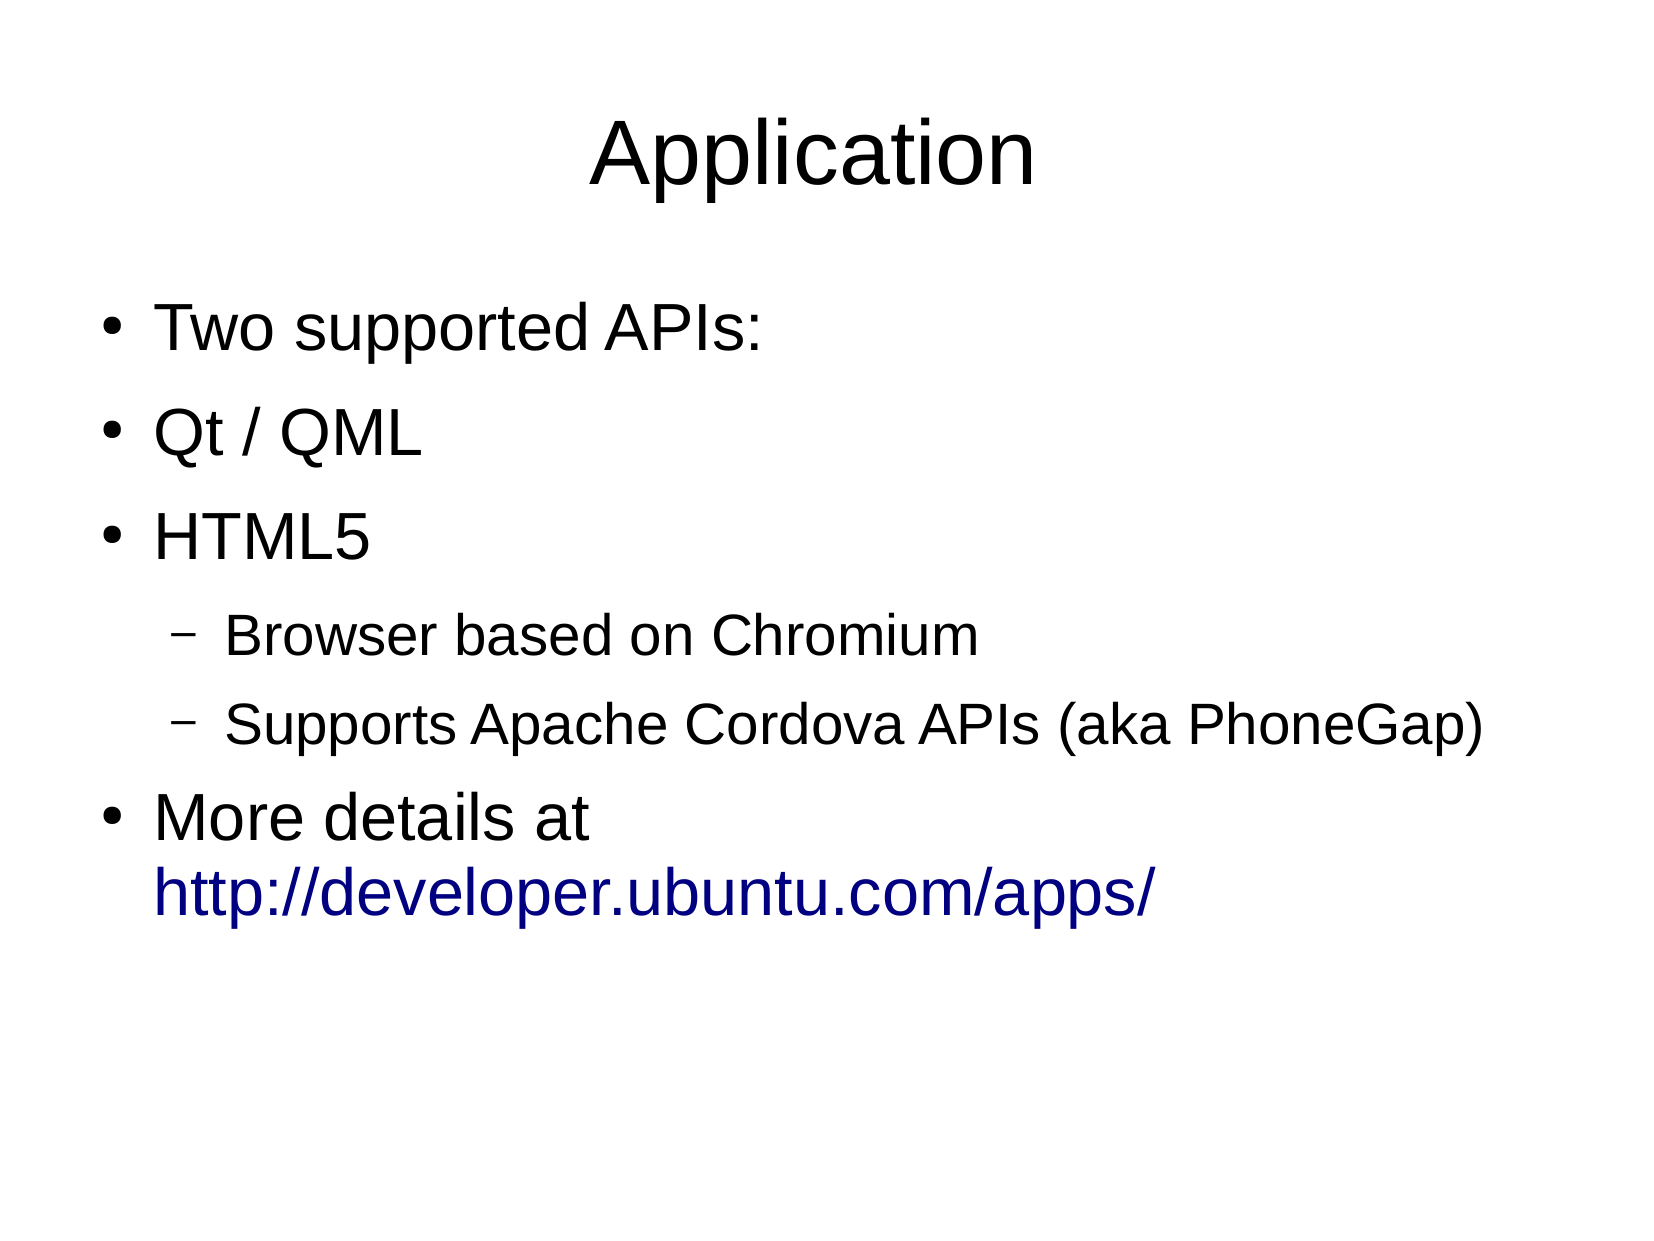

# Application
Two supported APIs:
Qt / QML
HTML5
Browser based on Chromium
Supports Apache Cordova APIs (aka PhoneGap)
More details at http://developer.ubuntu.com/apps/